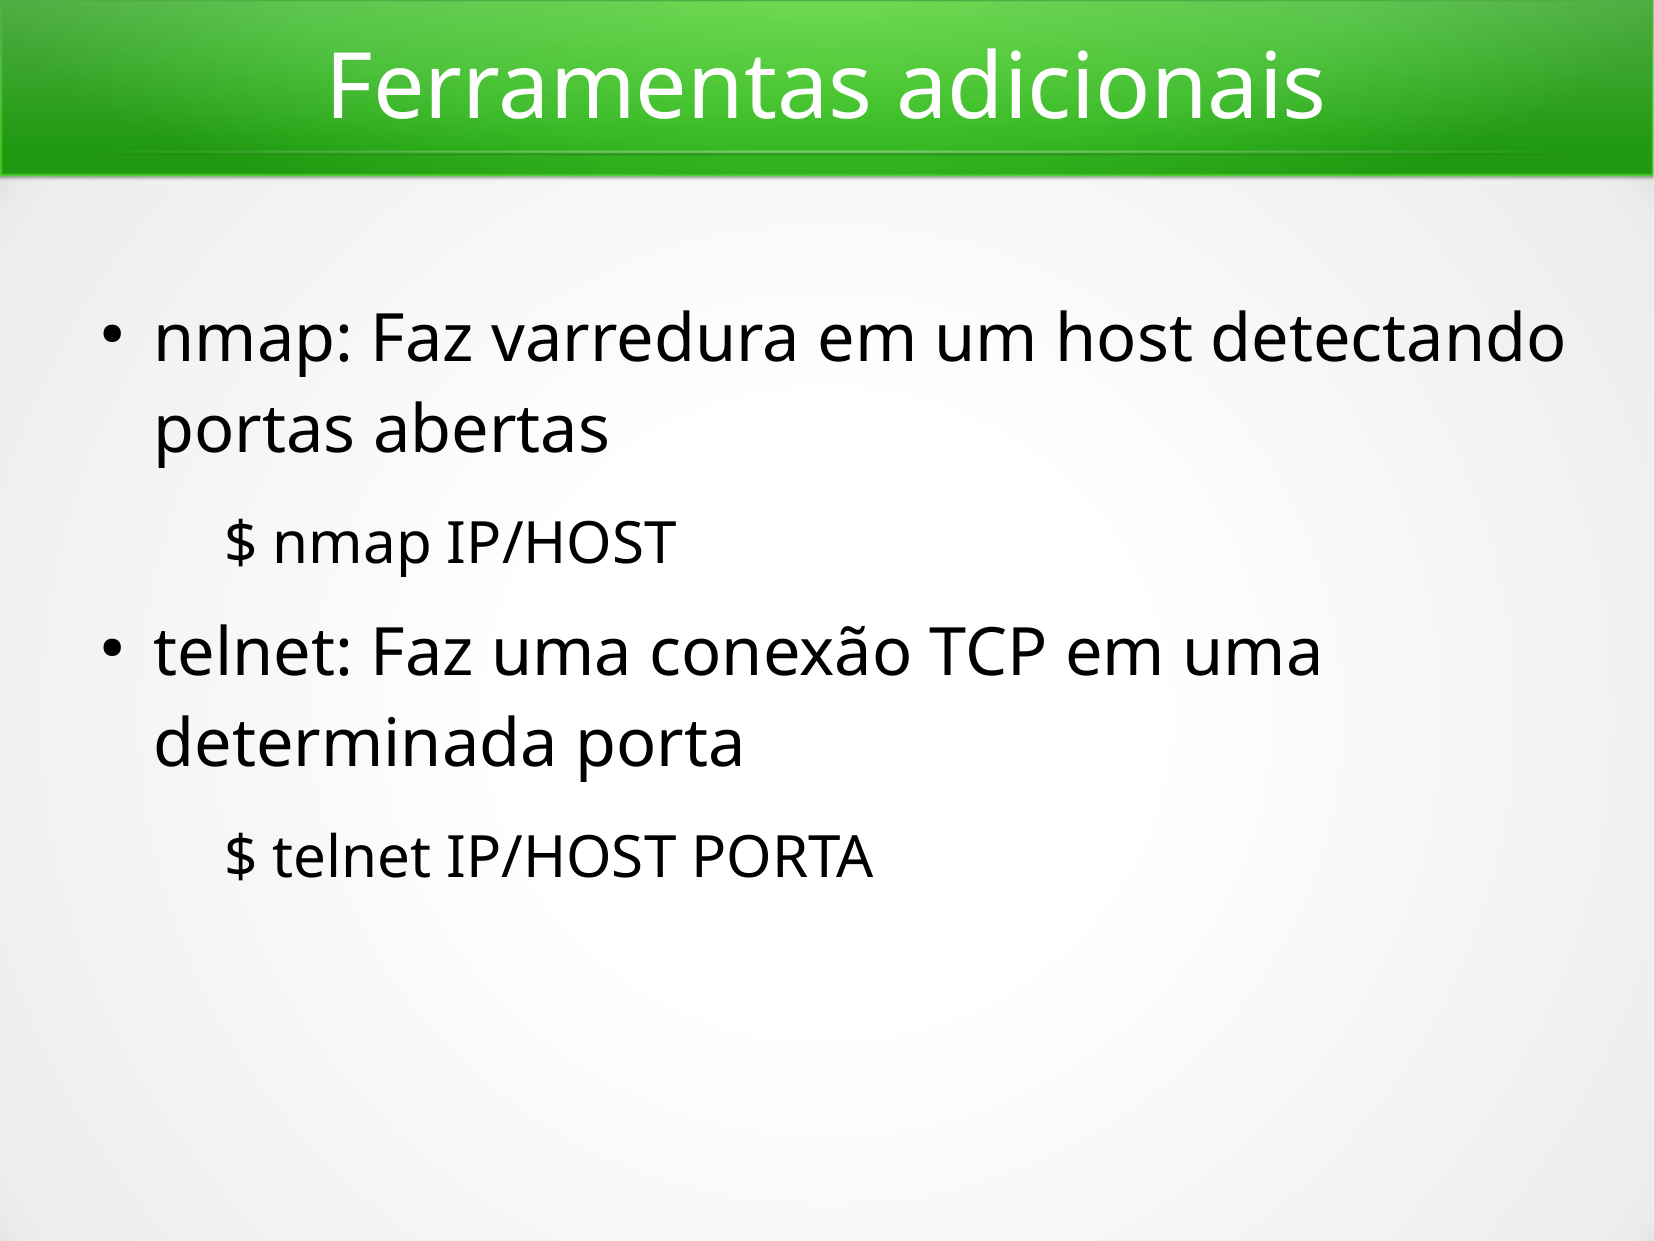

# Ferramentas adicionais
nmap: Faz varredura em um host detectando portas abertas
$ nmap IP/HOST
telnet: Faz uma conexão TCP em uma determinada porta
$ telnet IP/HOST PORTA